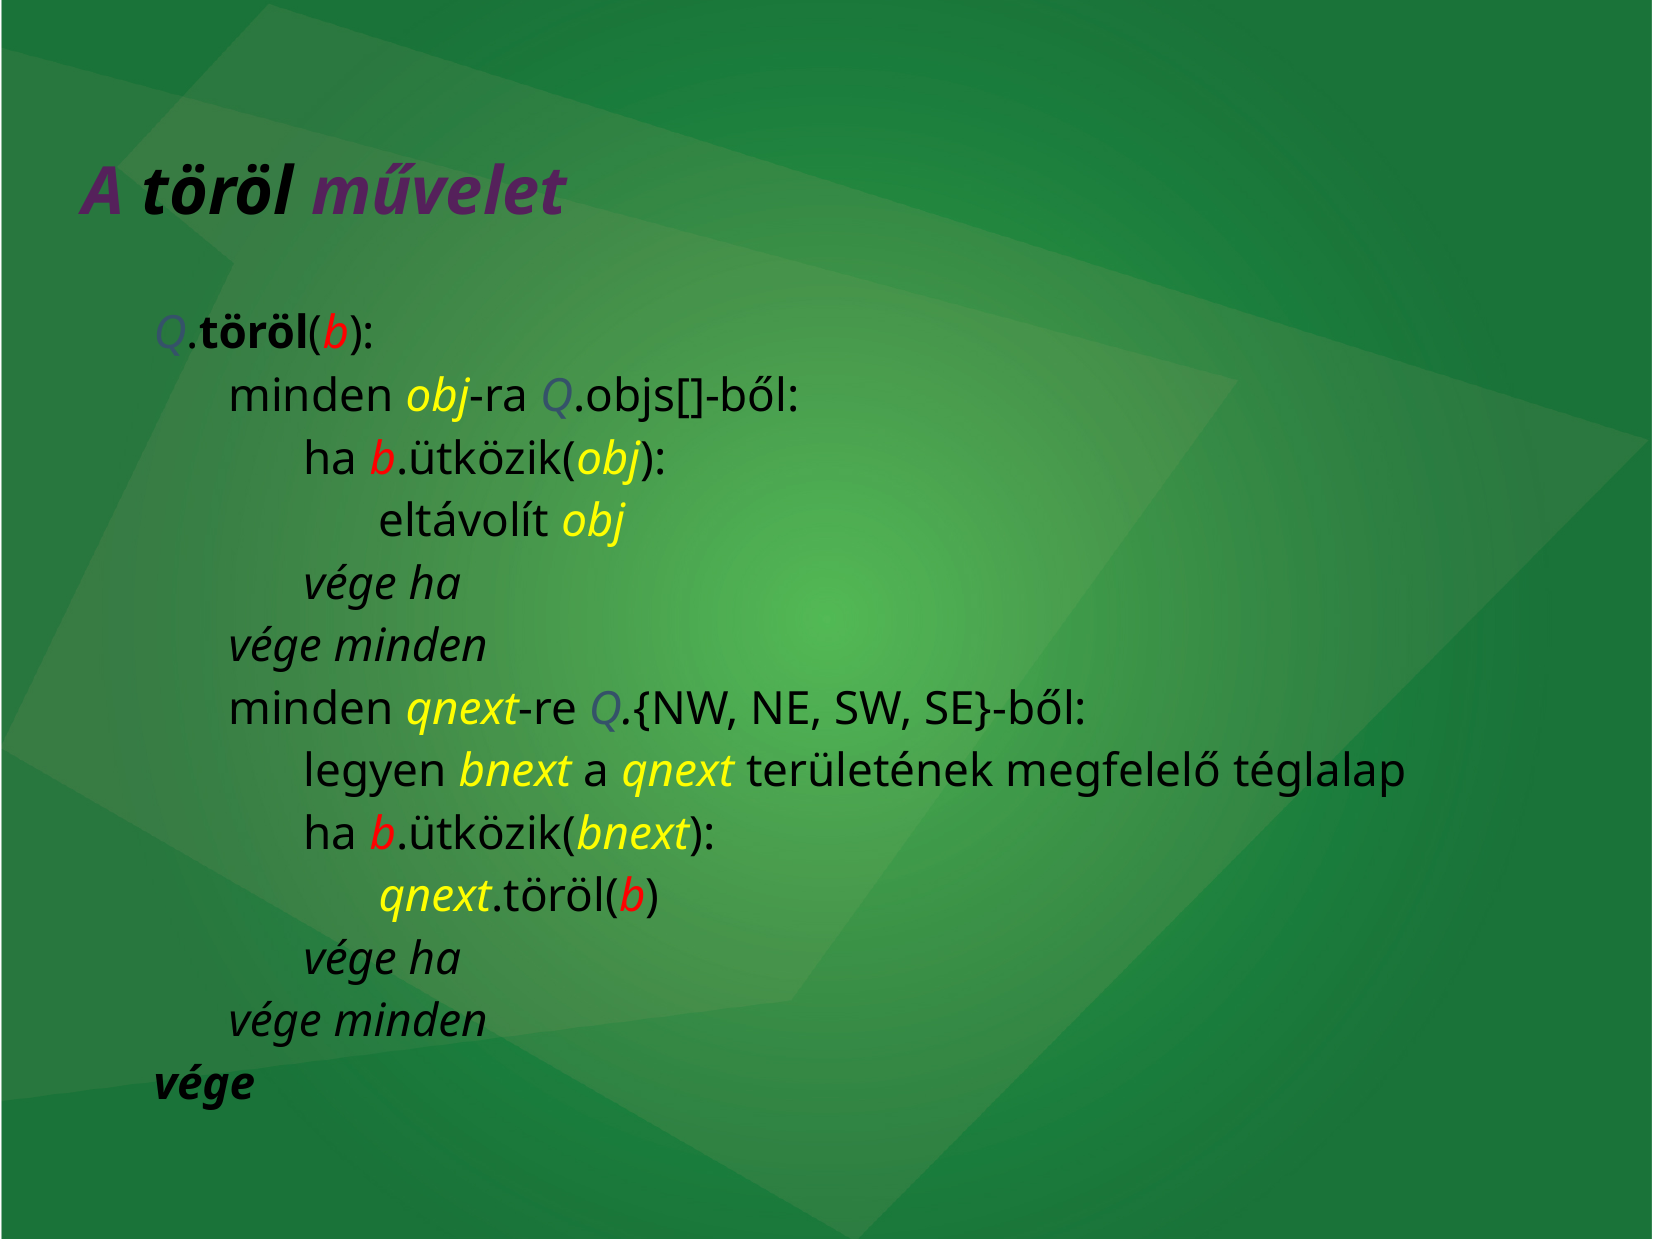

# A töröl művelet
Q.töröl(b):
	minden obj-ra Q.objs[]-ből:
		ha b.ütközik(obj):
			eltávolít obj
		vége ha
	vége minden
	minden qnext-re Q.{NW, NE, SW, SE}-ből:
		legyen bnext a qnext területének megfelelő téglalap
		ha b.ütközik(bnext):
			qnext.töröl(b)
		vége ha
	vége minden
vége